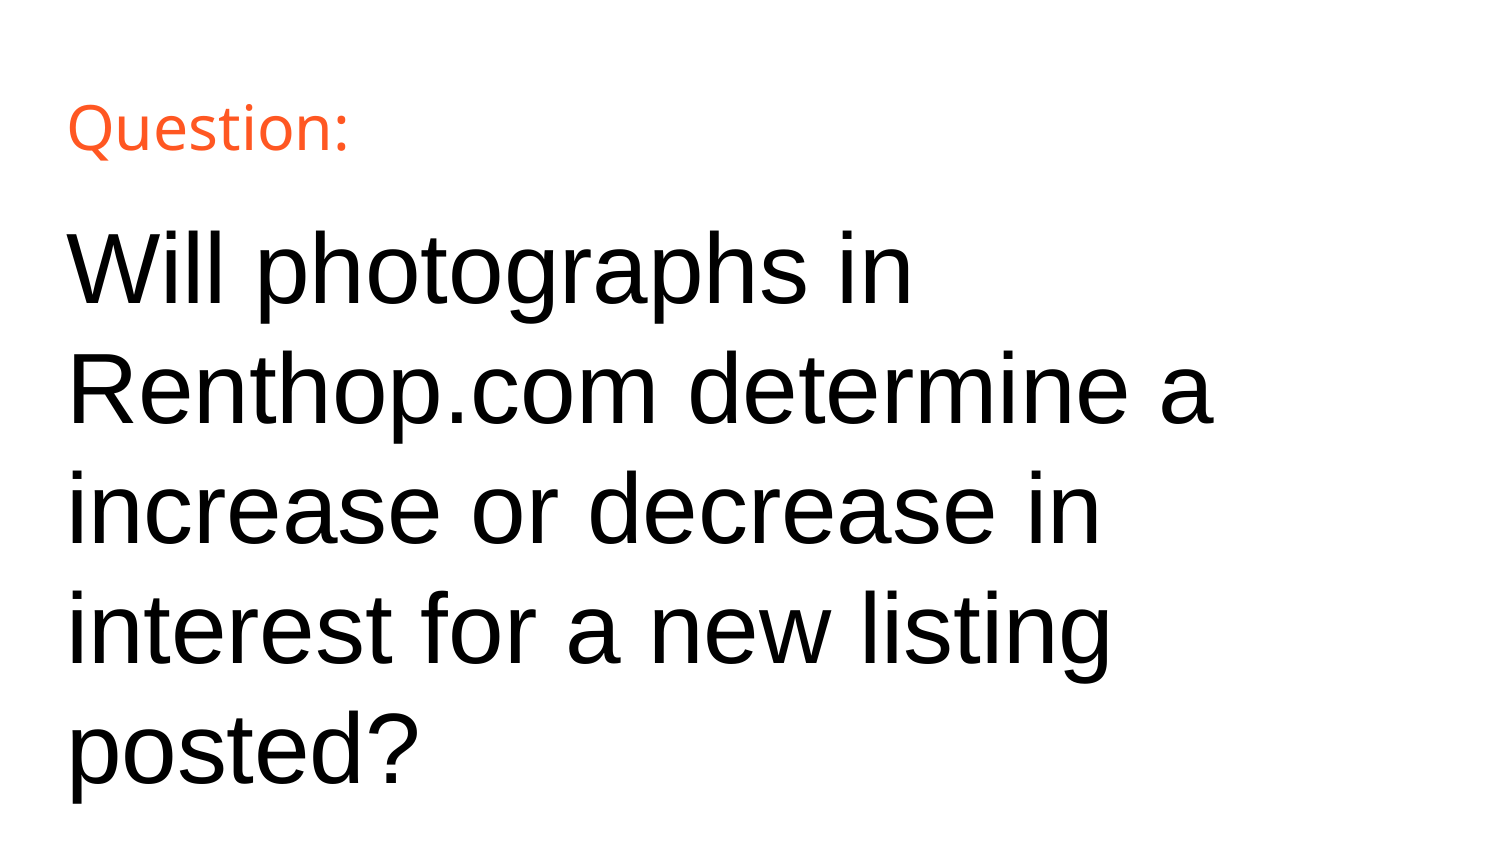

# Question:
Will photographs in Renthop.com determine a increase or decrease in interest for a new listing posted?